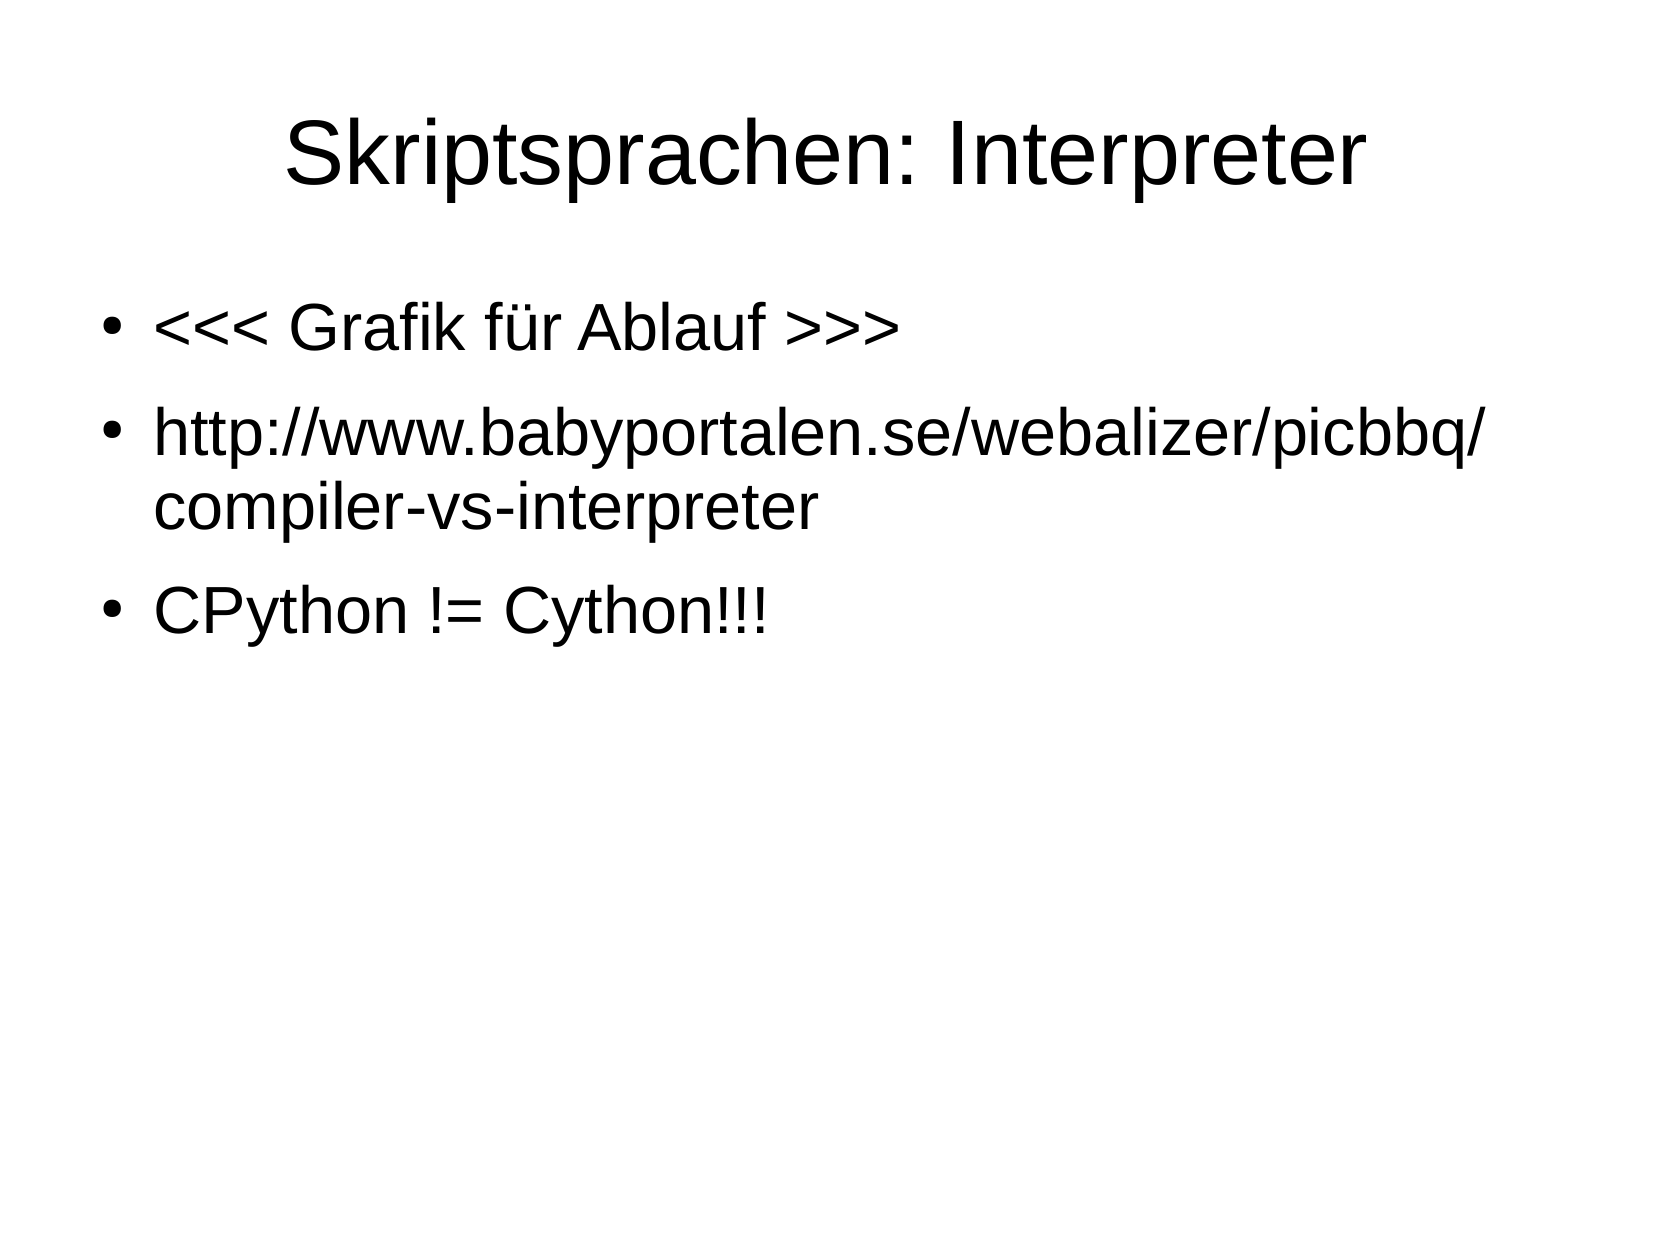

# Skriptsprachen: Interpreter
<<< Grafik für Ablauf >>>
http://www.babyportalen.se/webalizer/picbbq/compiler-vs-interpreter
CPython != Cython!!!